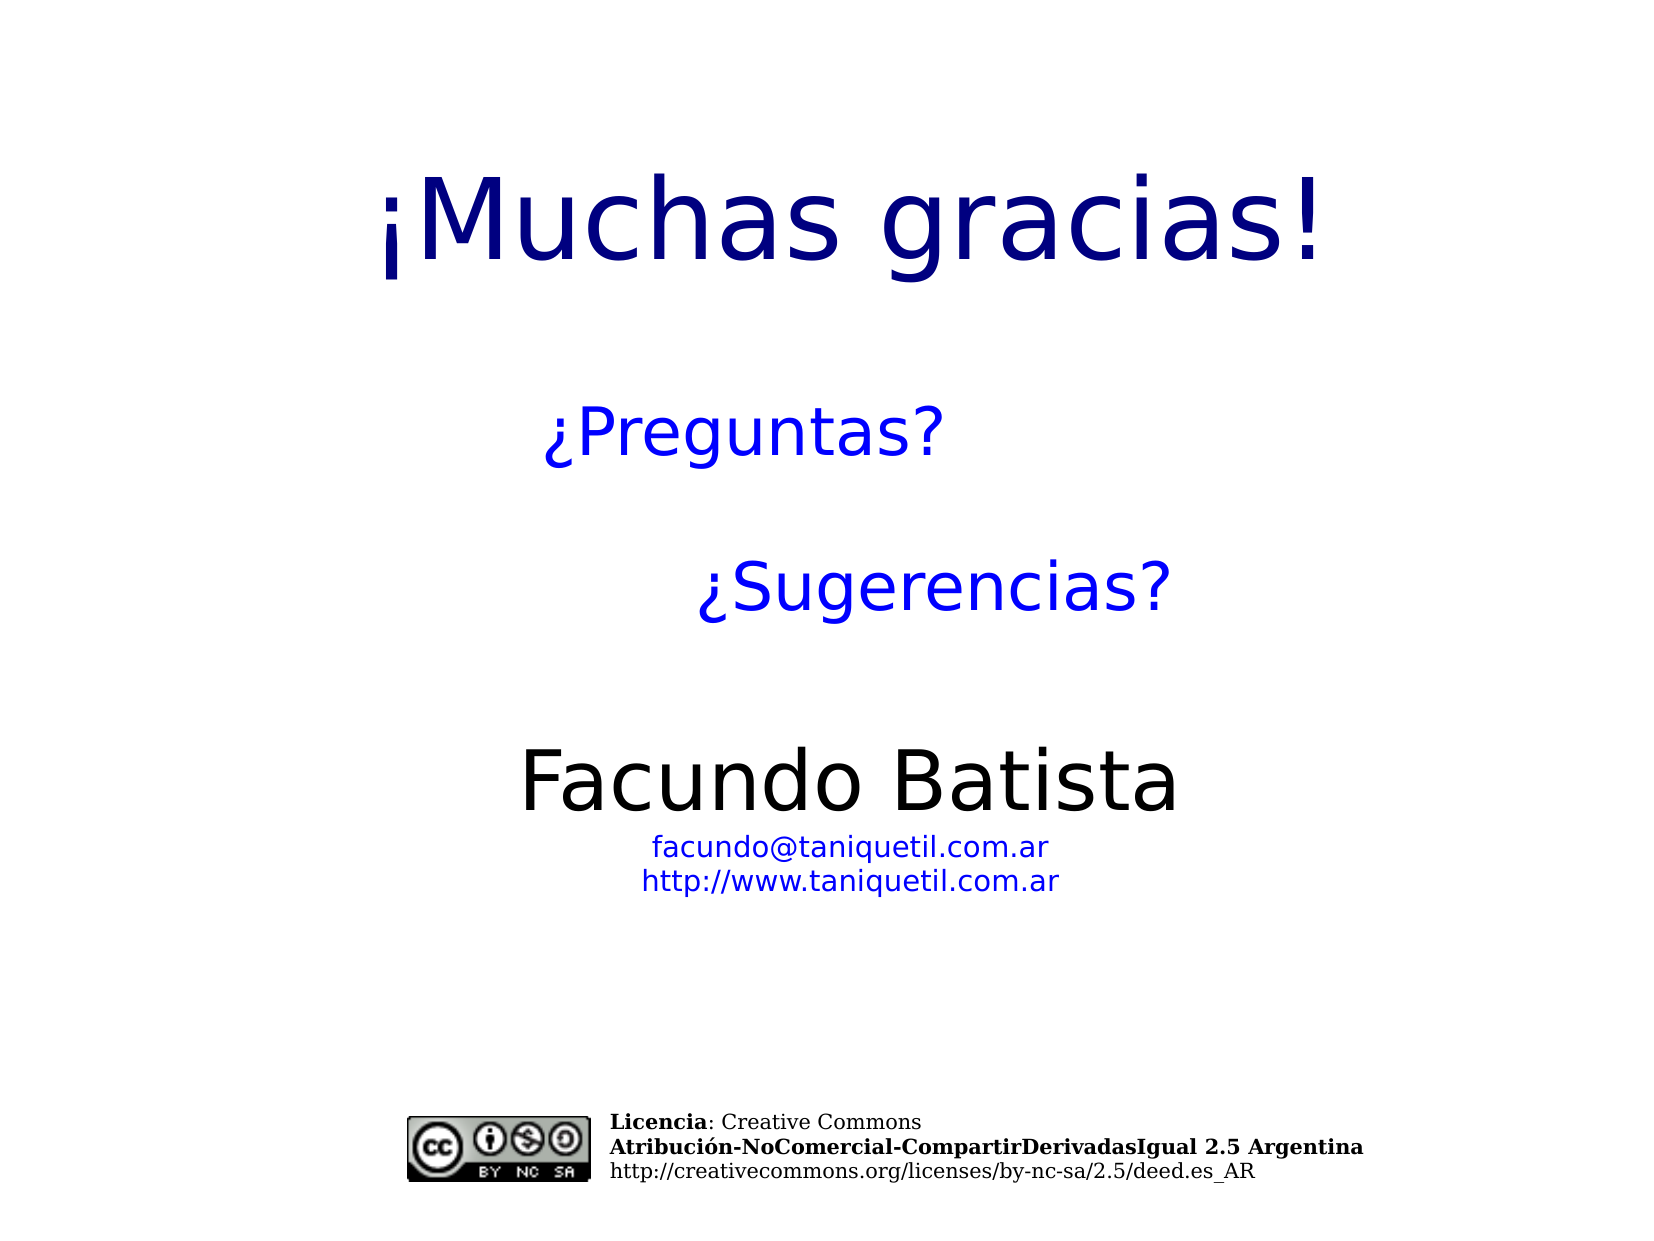

# ¡Muchas gracias! ¿Preguntas? ¿Sugerencias? Facundo Batista facundo@taniquetil.com.ar http://www.taniquetil.com.ar
Licencia: Creative Commons
Atribución-NoComercial-CompartirDerivadasIgual 2.5 Argentina
http://creativecommons.org/licenses/by-nc-sa/2.5/deed.es_AR